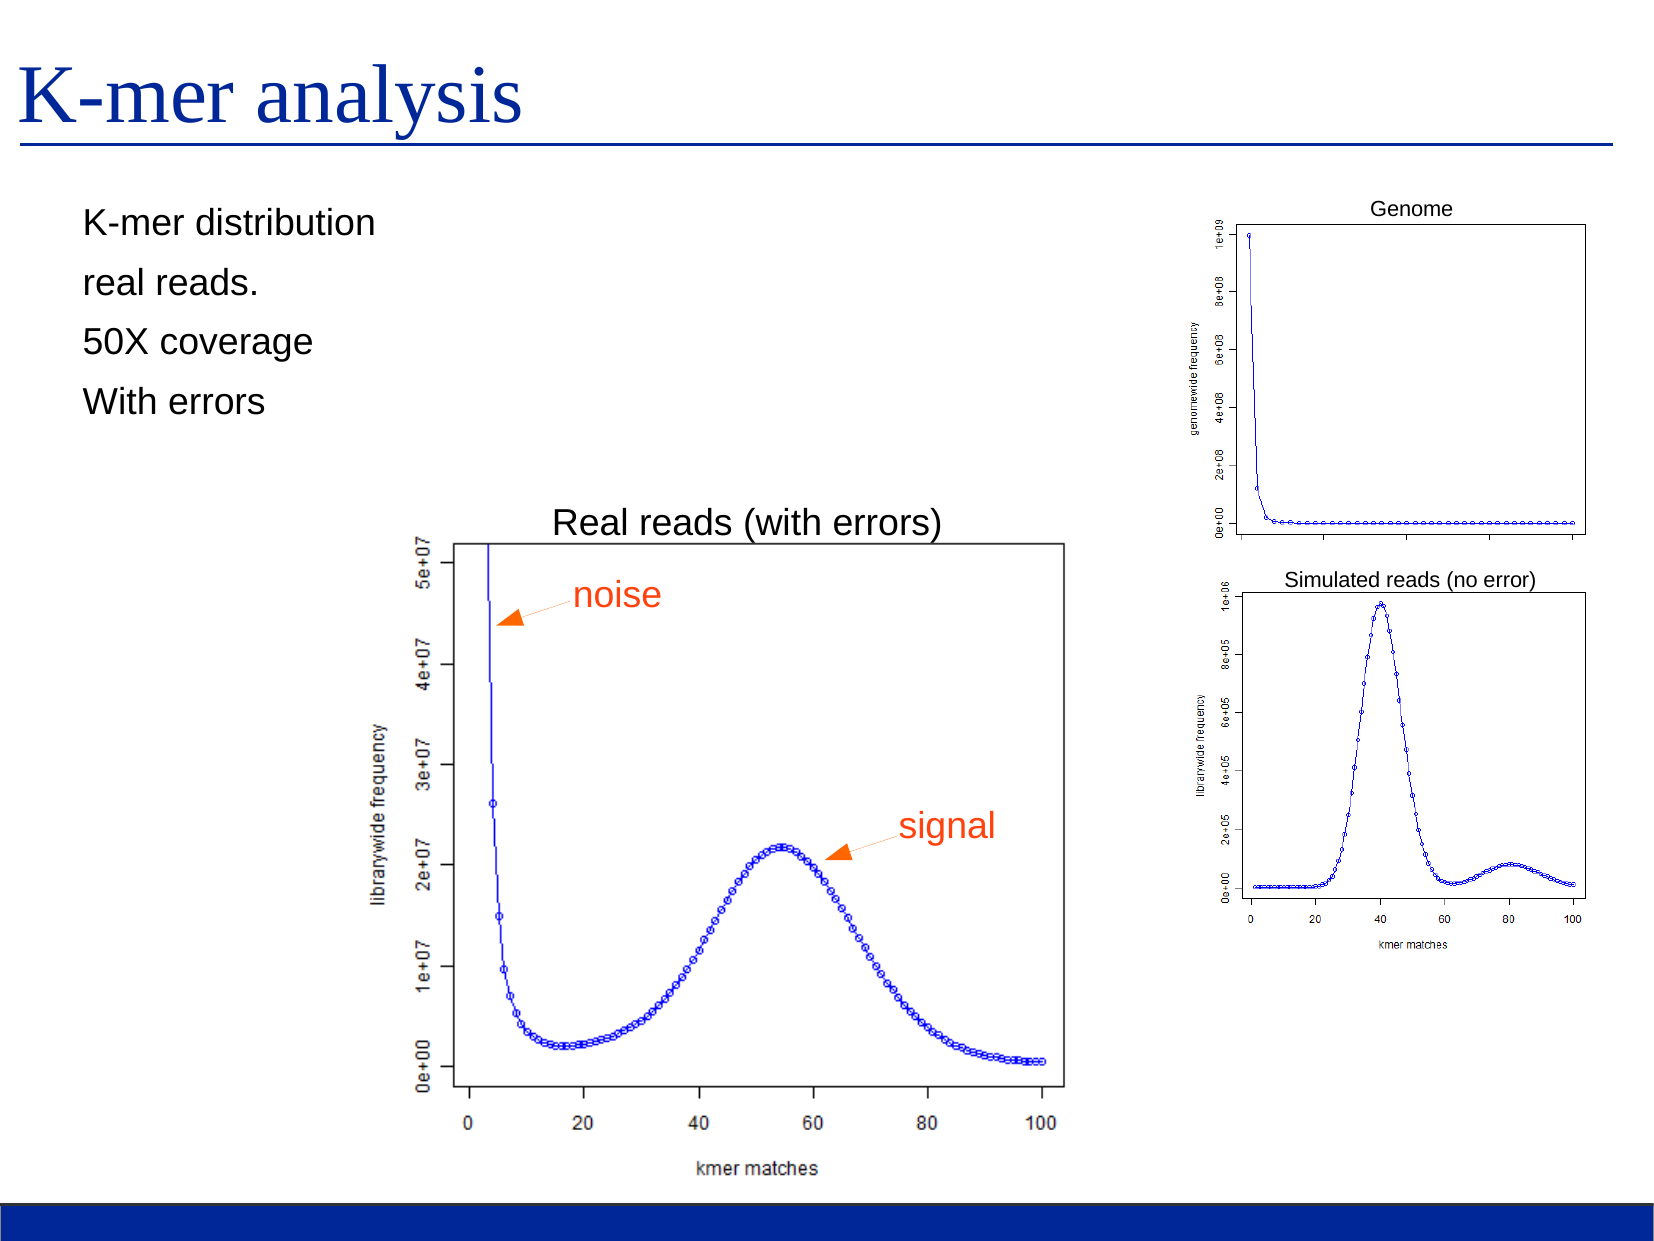

# K-mer analysis
Genome
K-mer distribution
real reads.
50X coverage
With errors
Real reads (with errors)
Simulated reads (no error)
noise
signal